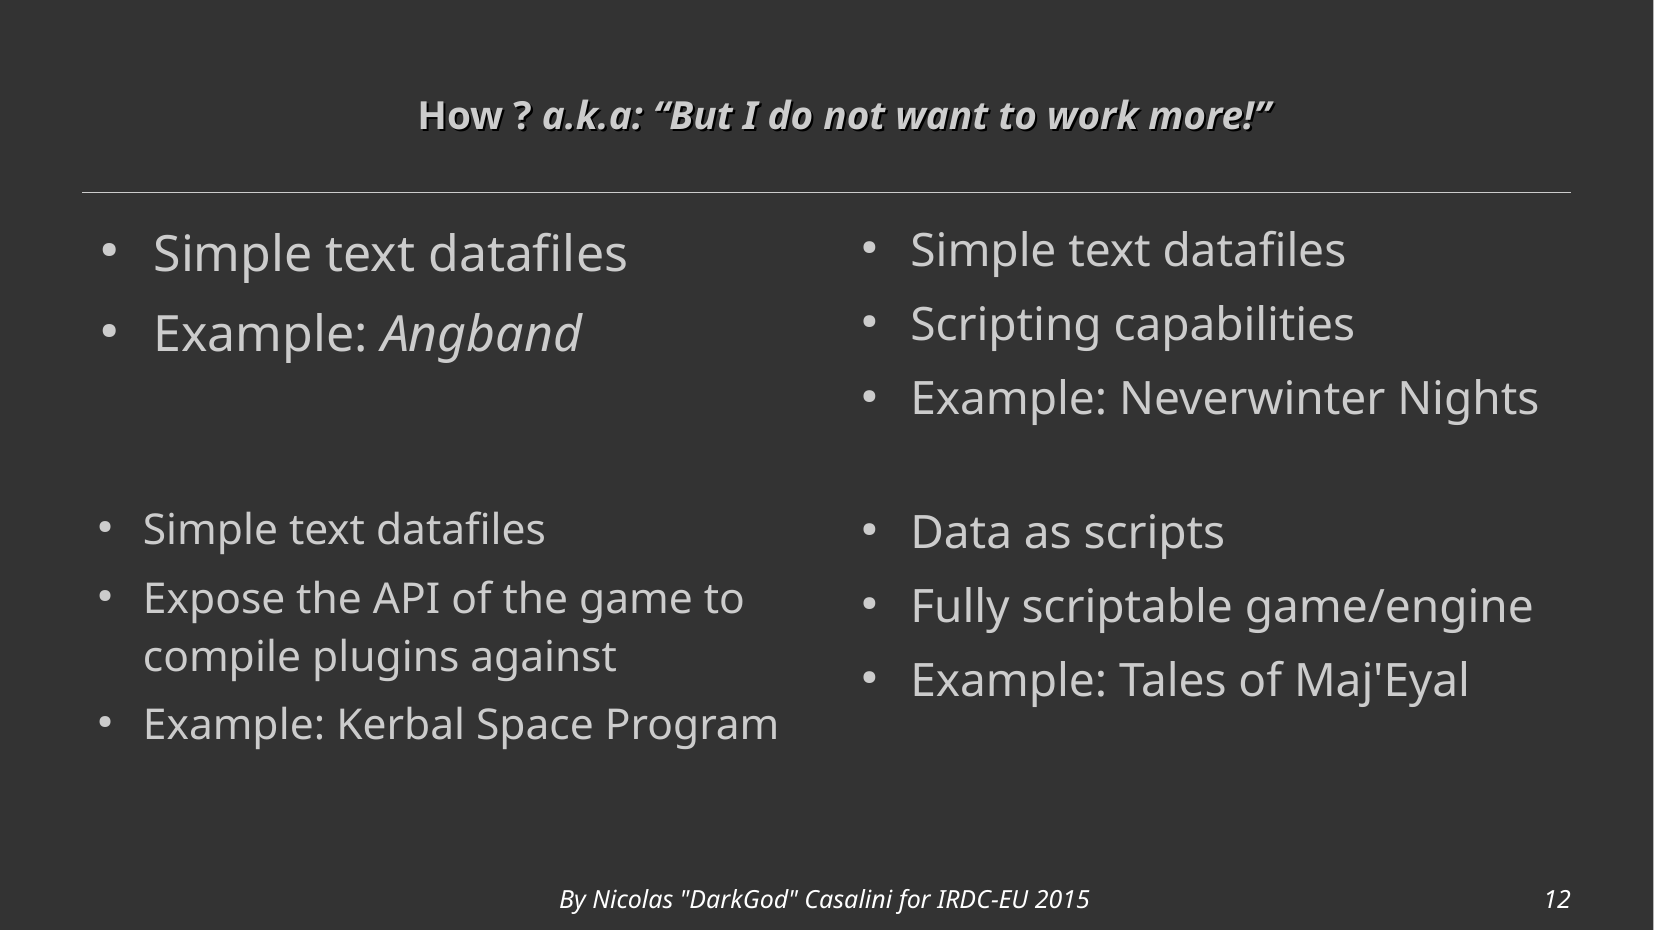

# How ? a.k.a: “But I do not want to work more!”
Simple text datafiles
Example: Angband
Simple text datafiles
Scripting capabilities
Example: Neverwinter Nights
Simple text datafiles
Expose the API of the game to compile plugins against
Example: Kerbal Space Program
Data as scripts
Fully scriptable game/engine
Example: Tales of Maj'Eyal
By Nicolas "DarkGod" Casalini for IRDC-EU 2015
12